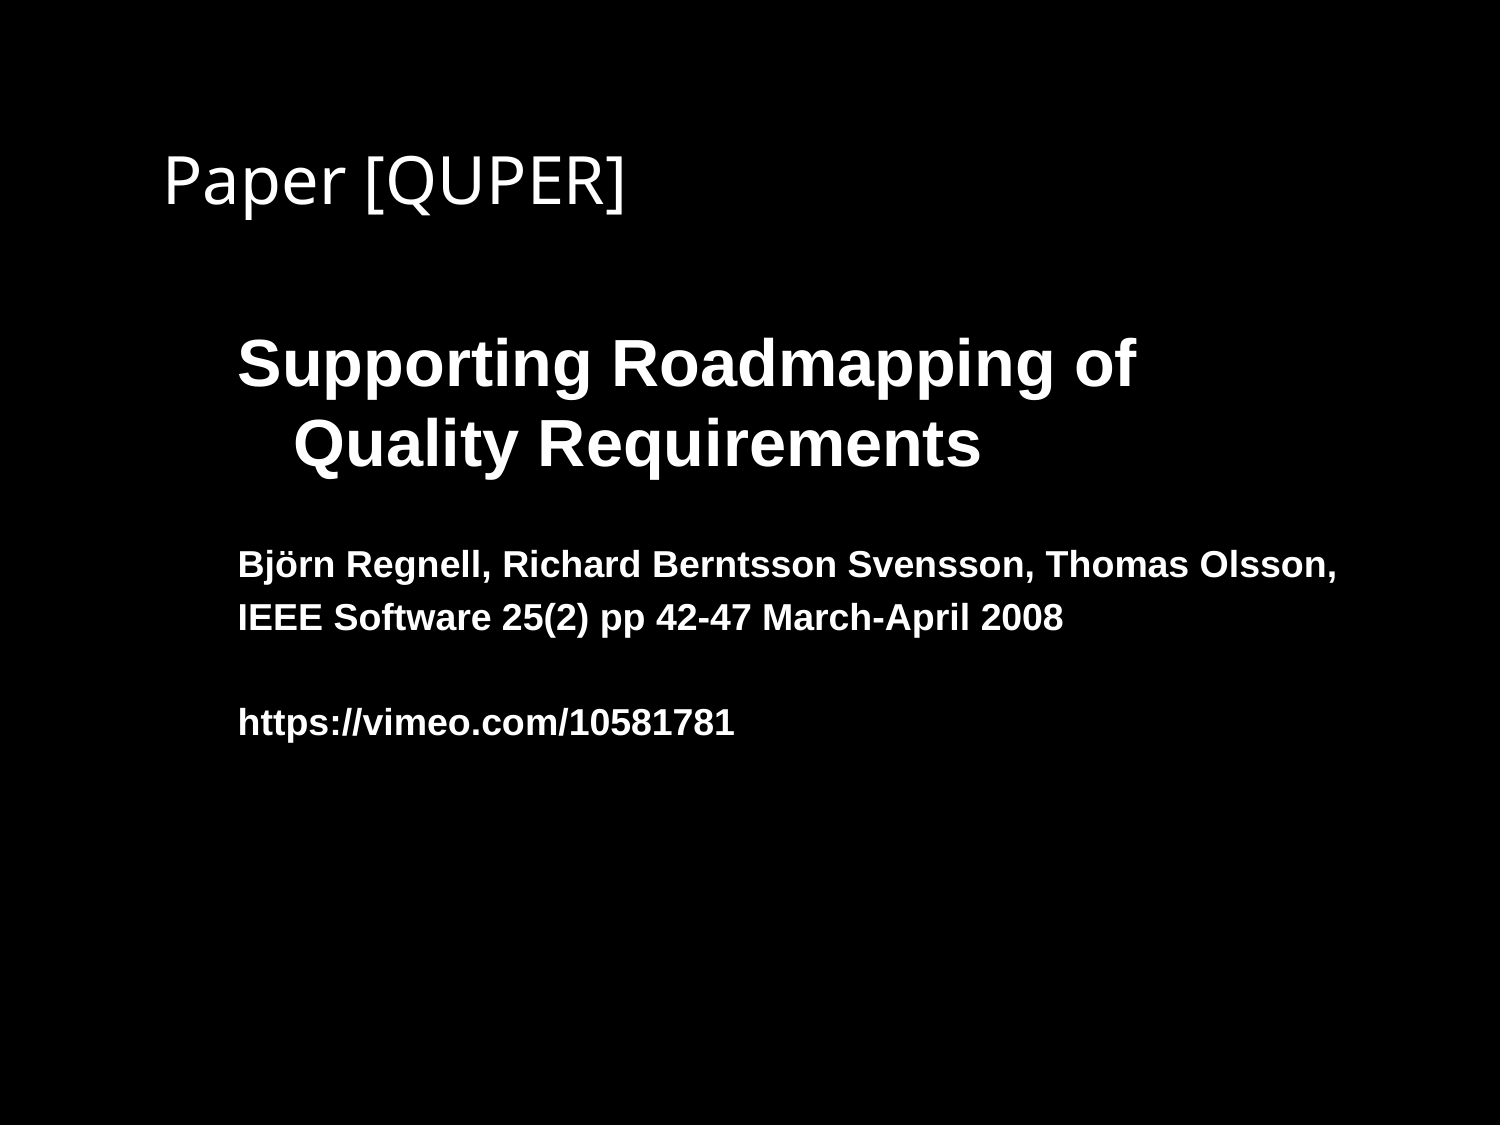

# Paper [QUPER]
Supporting Roadmapping of Quality Requirements
Björn Regnell, Richard Berntsson Svensson, Thomas Olsson,
IEEE Software 25(2) pp 42-47 March-April 2008
https://vimeo.com/10581781